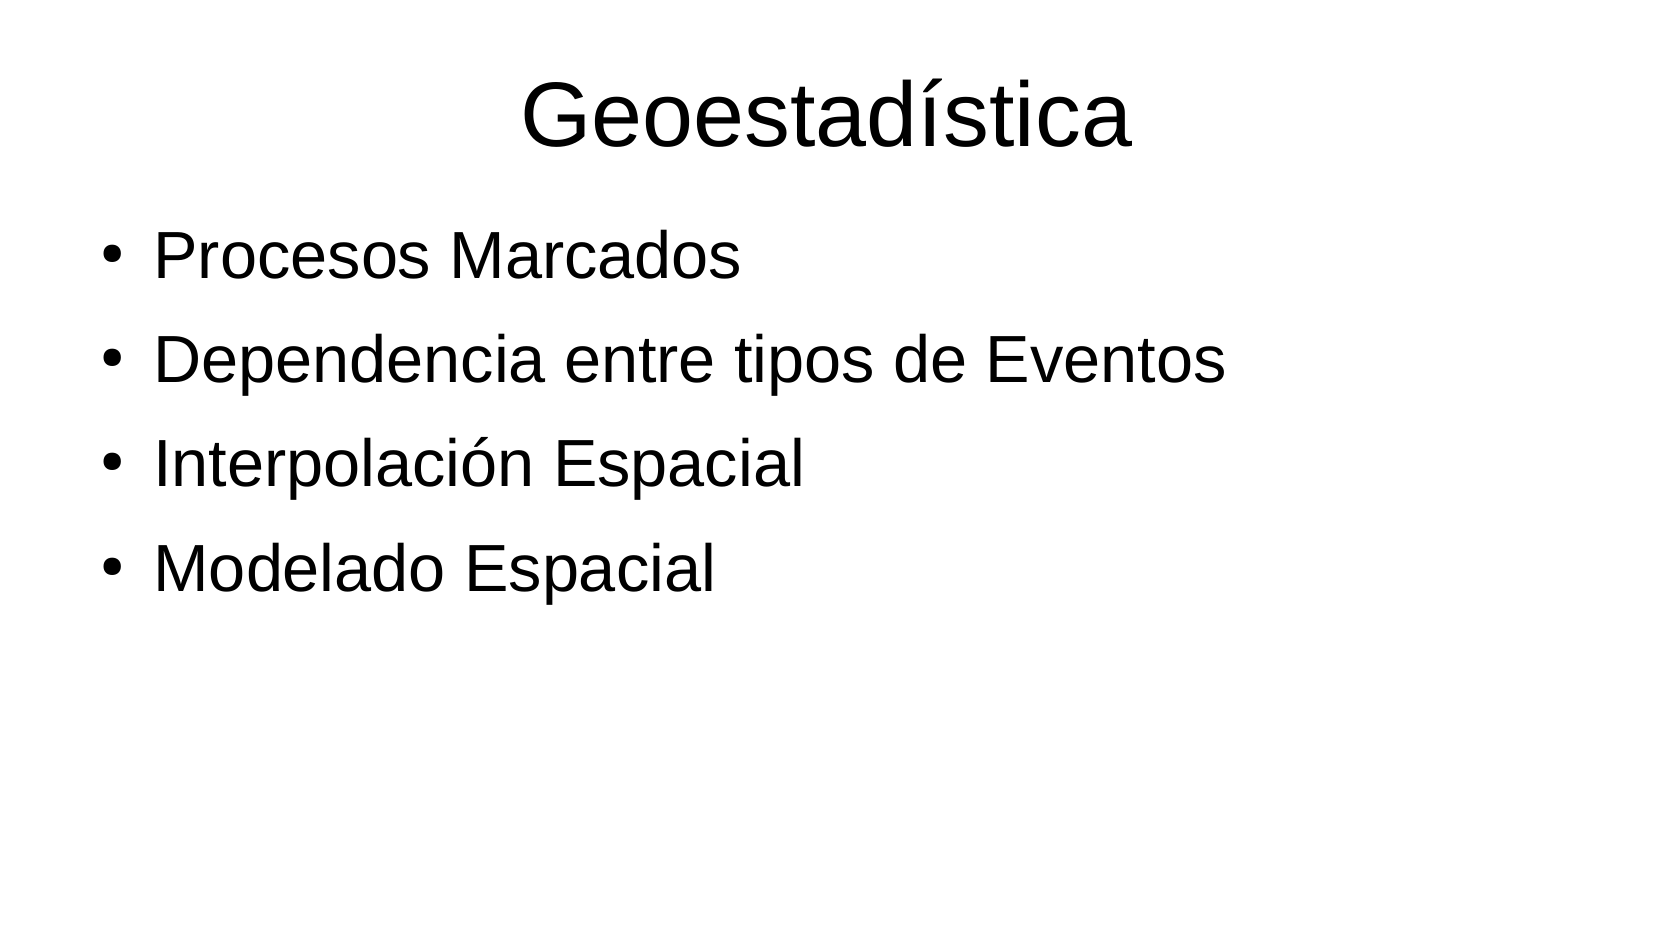

# Geoestadística
Procesos Marcados
Dependencia entre tipos de Eventos
Interpolación Espacial
Modelado Espacial